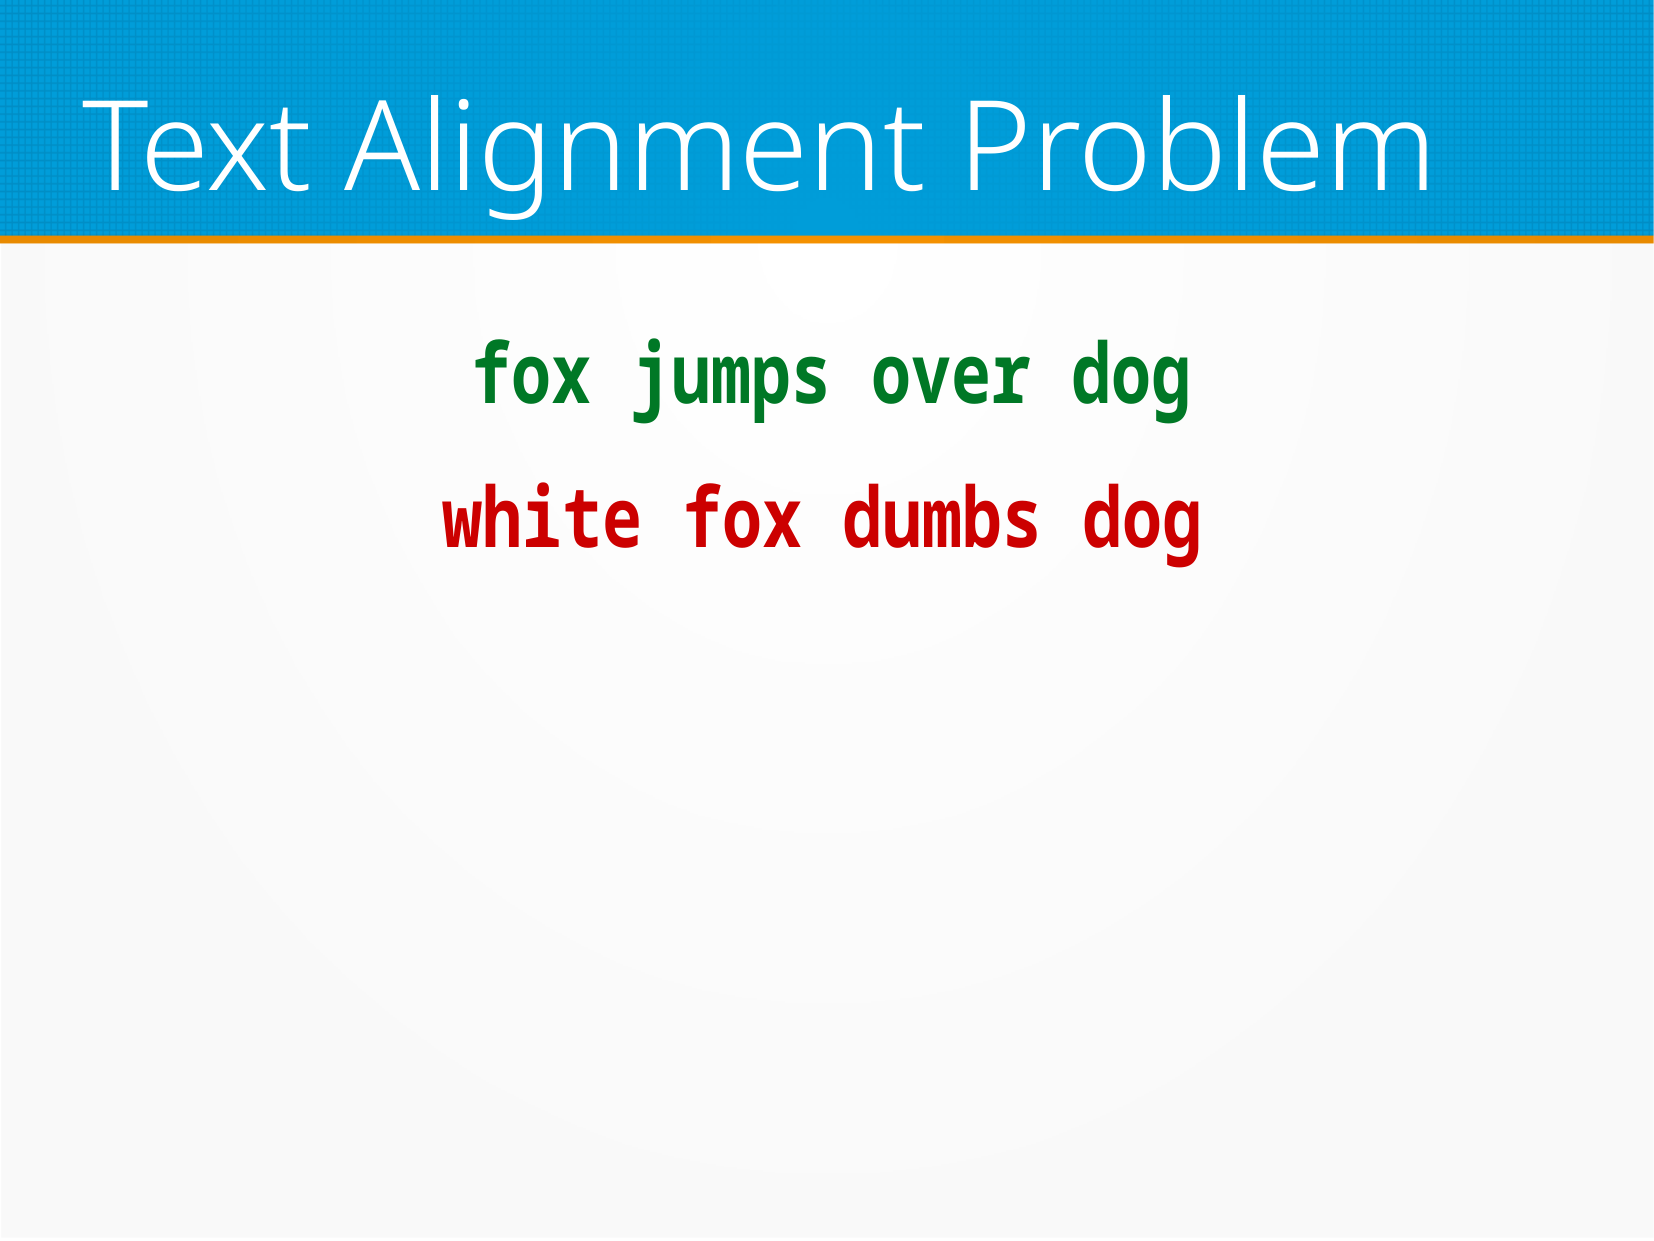

# Text Alignment Problem
fox jumps over dog
white fox dumbs dog